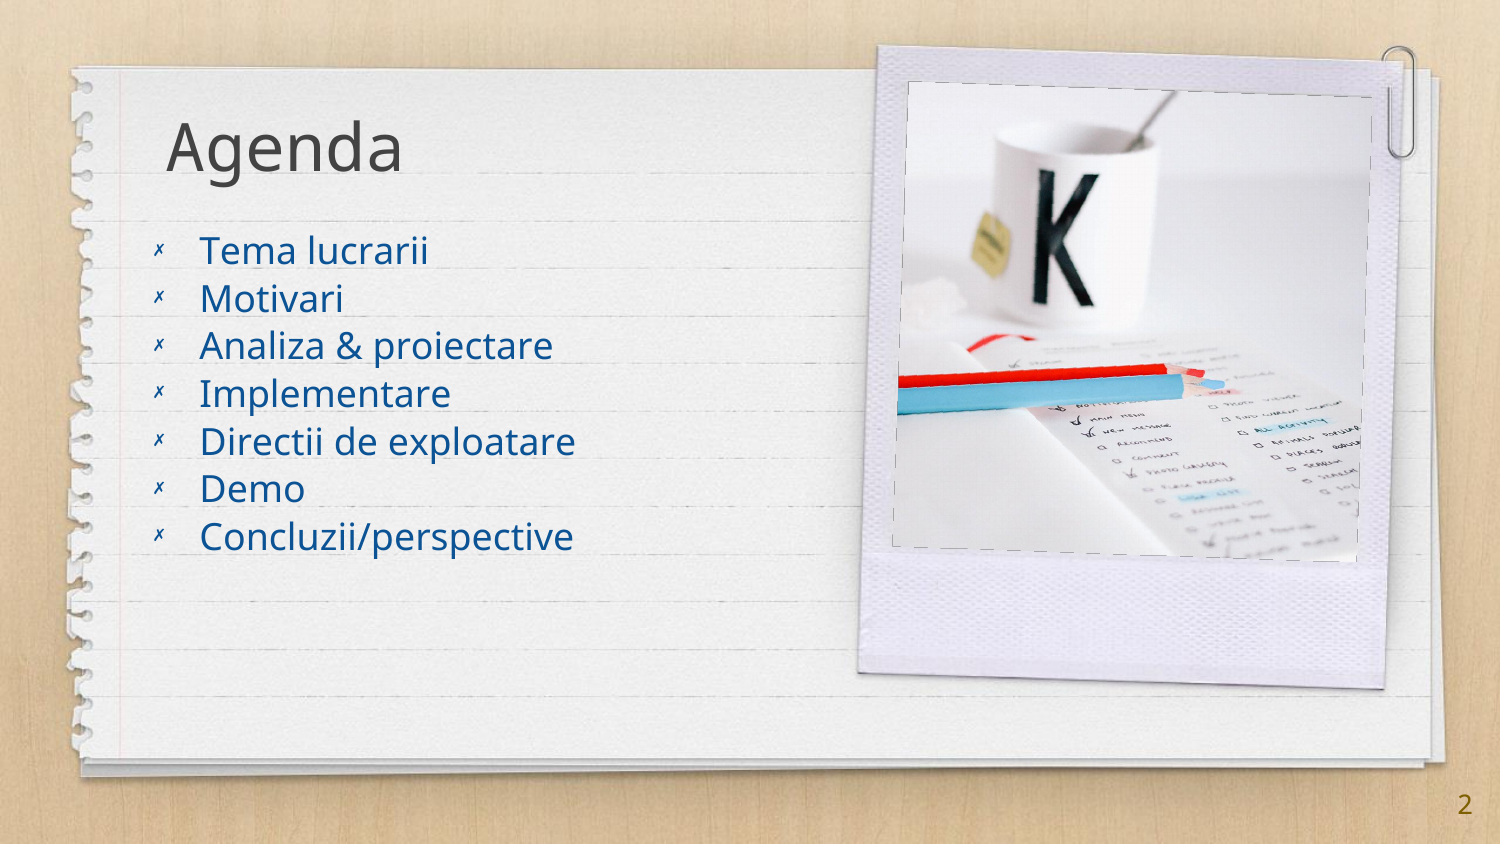

# Agenda
Tema lucrarii
Motivari
Analiza & proiectare
Implementare
Directii de exploatare
Demo
Concluzii/perspective
2